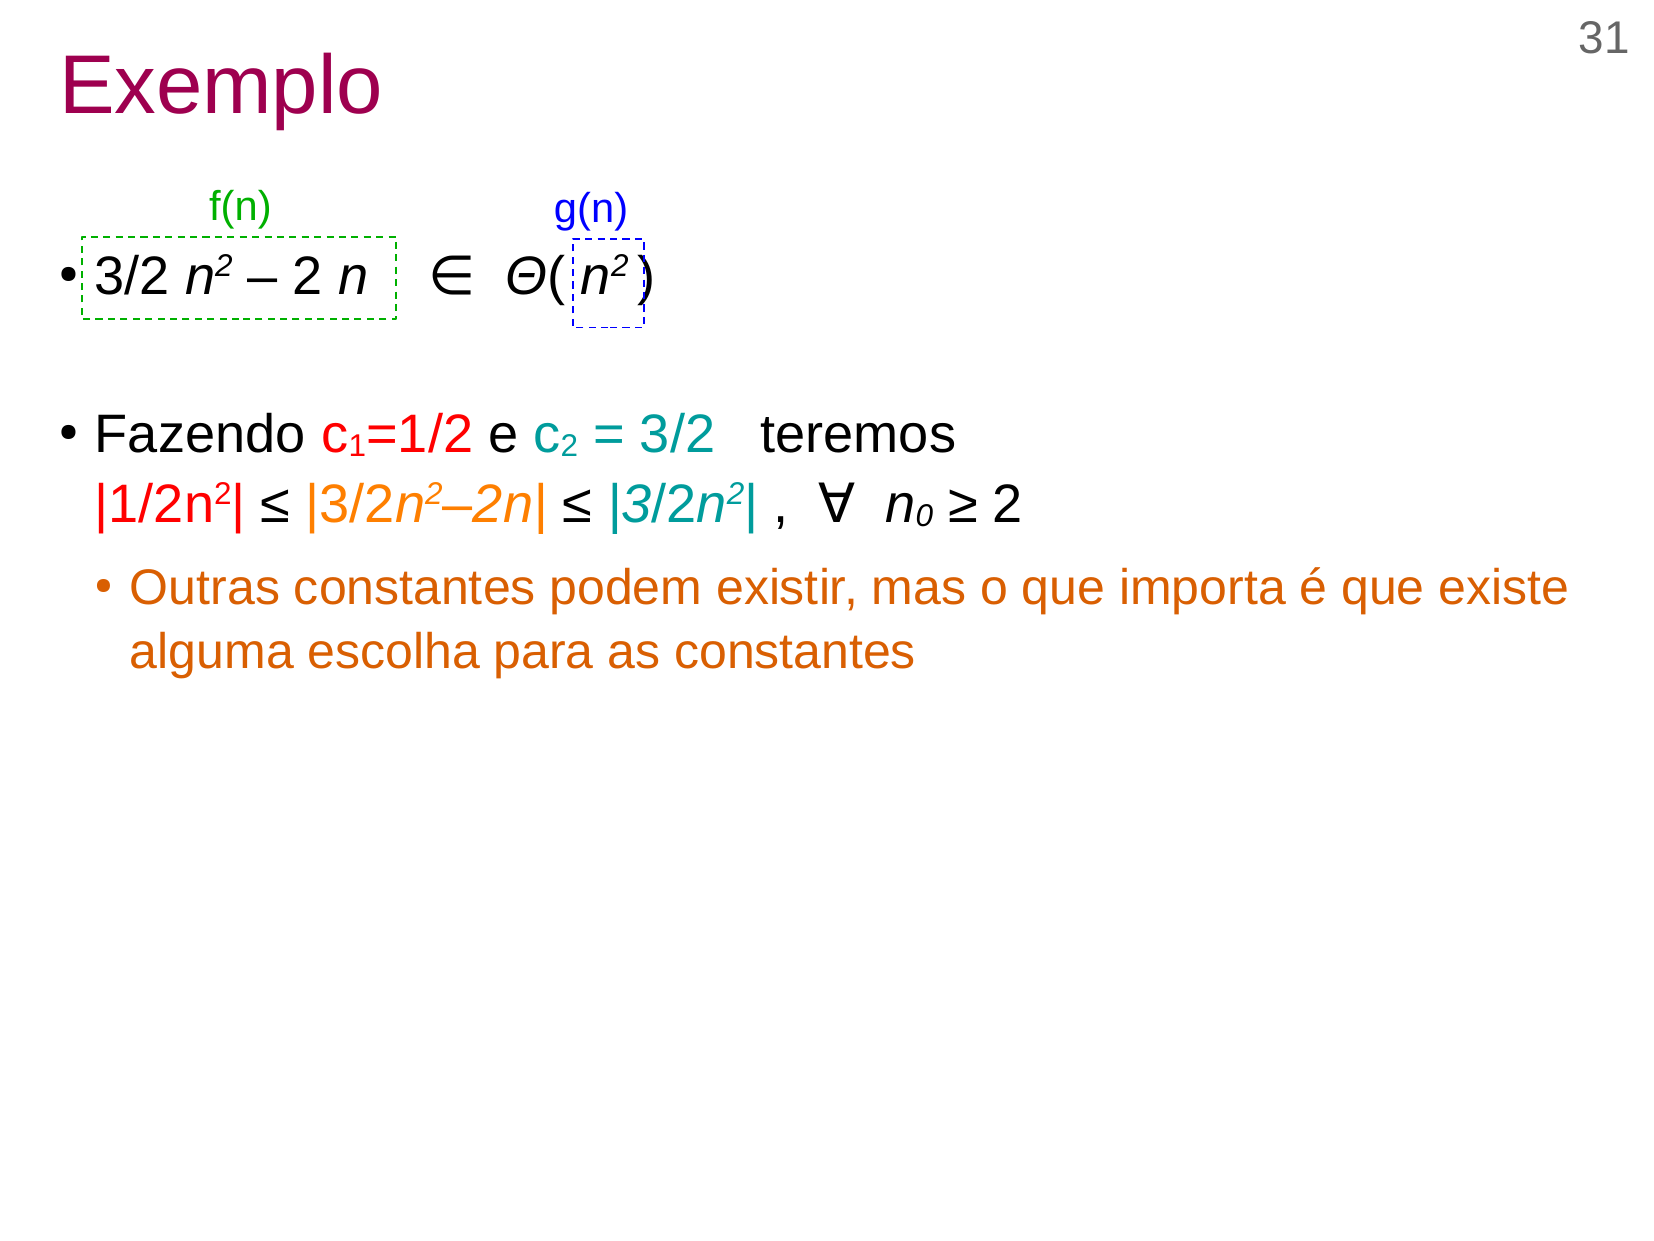

31
# Exemplo
f(n)
g(n)
3/2 n2 – 2 n ∈ Θ( n2 )
Fazendo c1=1/2 e c2 = 3/2 teremos
|1/2n2| ≤ |3/2n2–2n| ≤ |3/2n2| , ∀ n0 ≥ 2
Outras constantes podem existir, mas o que importa é que existe alguma escolha para as constantes